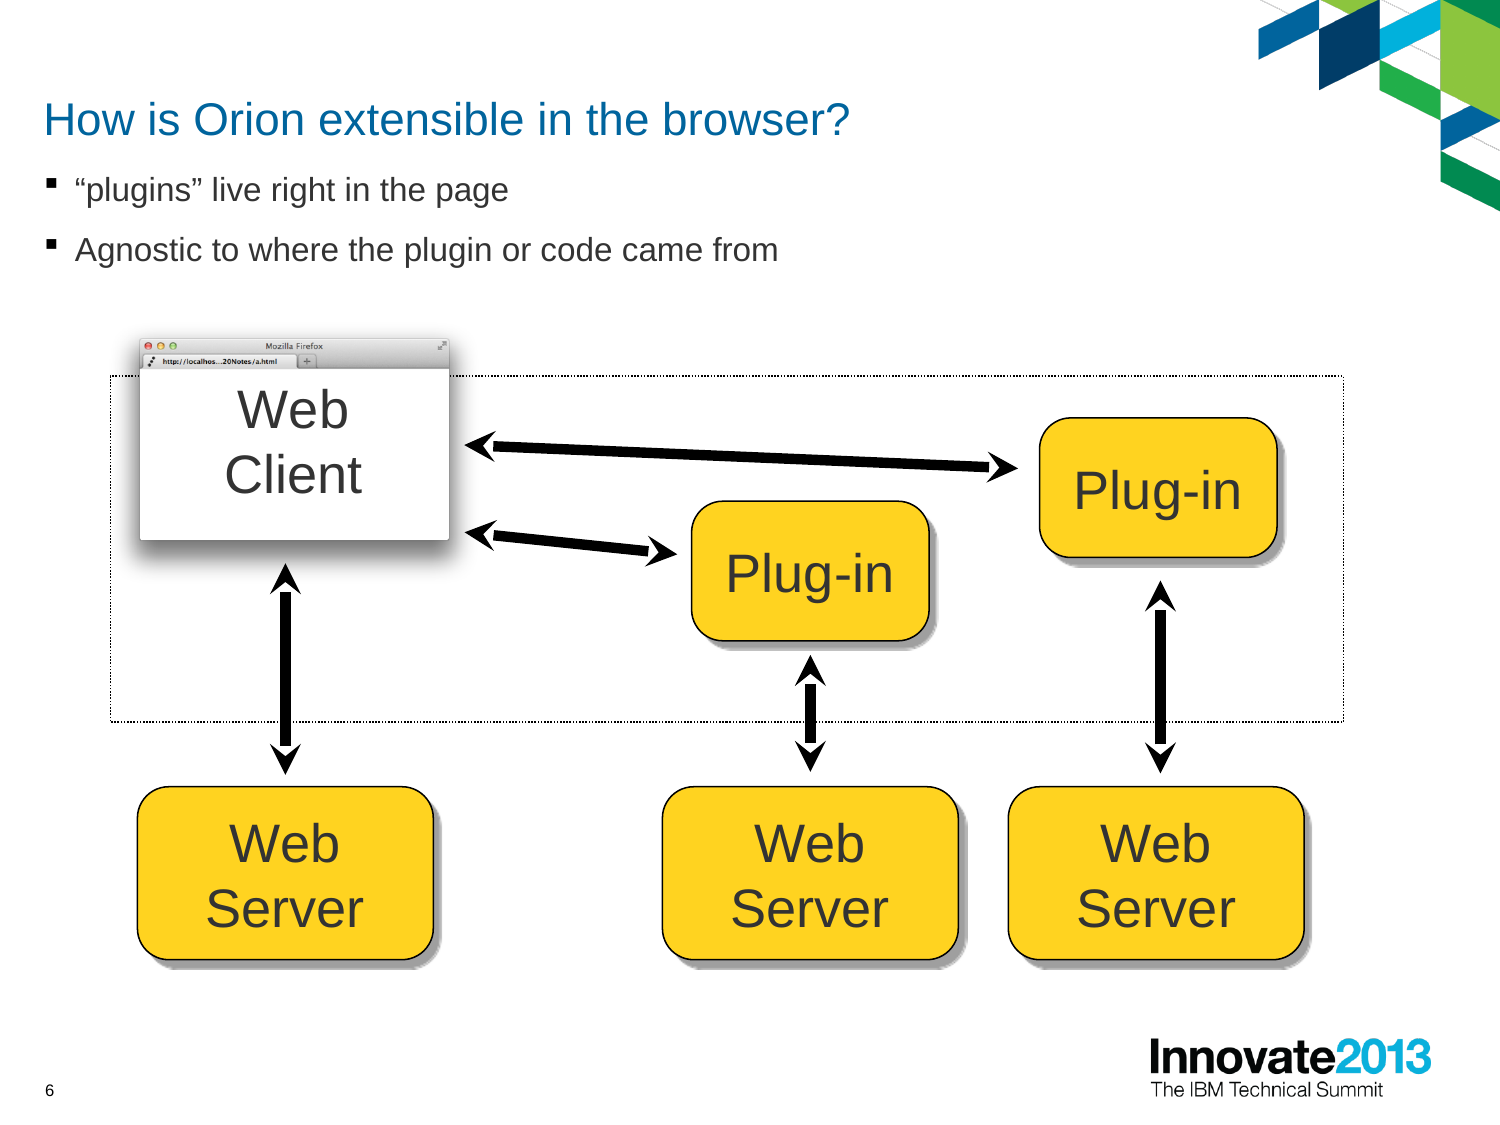

# How is Orion extensible in the browser?
“plugins” live right in the page
Agnostic to where the plugin or code came from
Web Client
Plug-in
Plug-in
Web Server
Web Server
Web Server